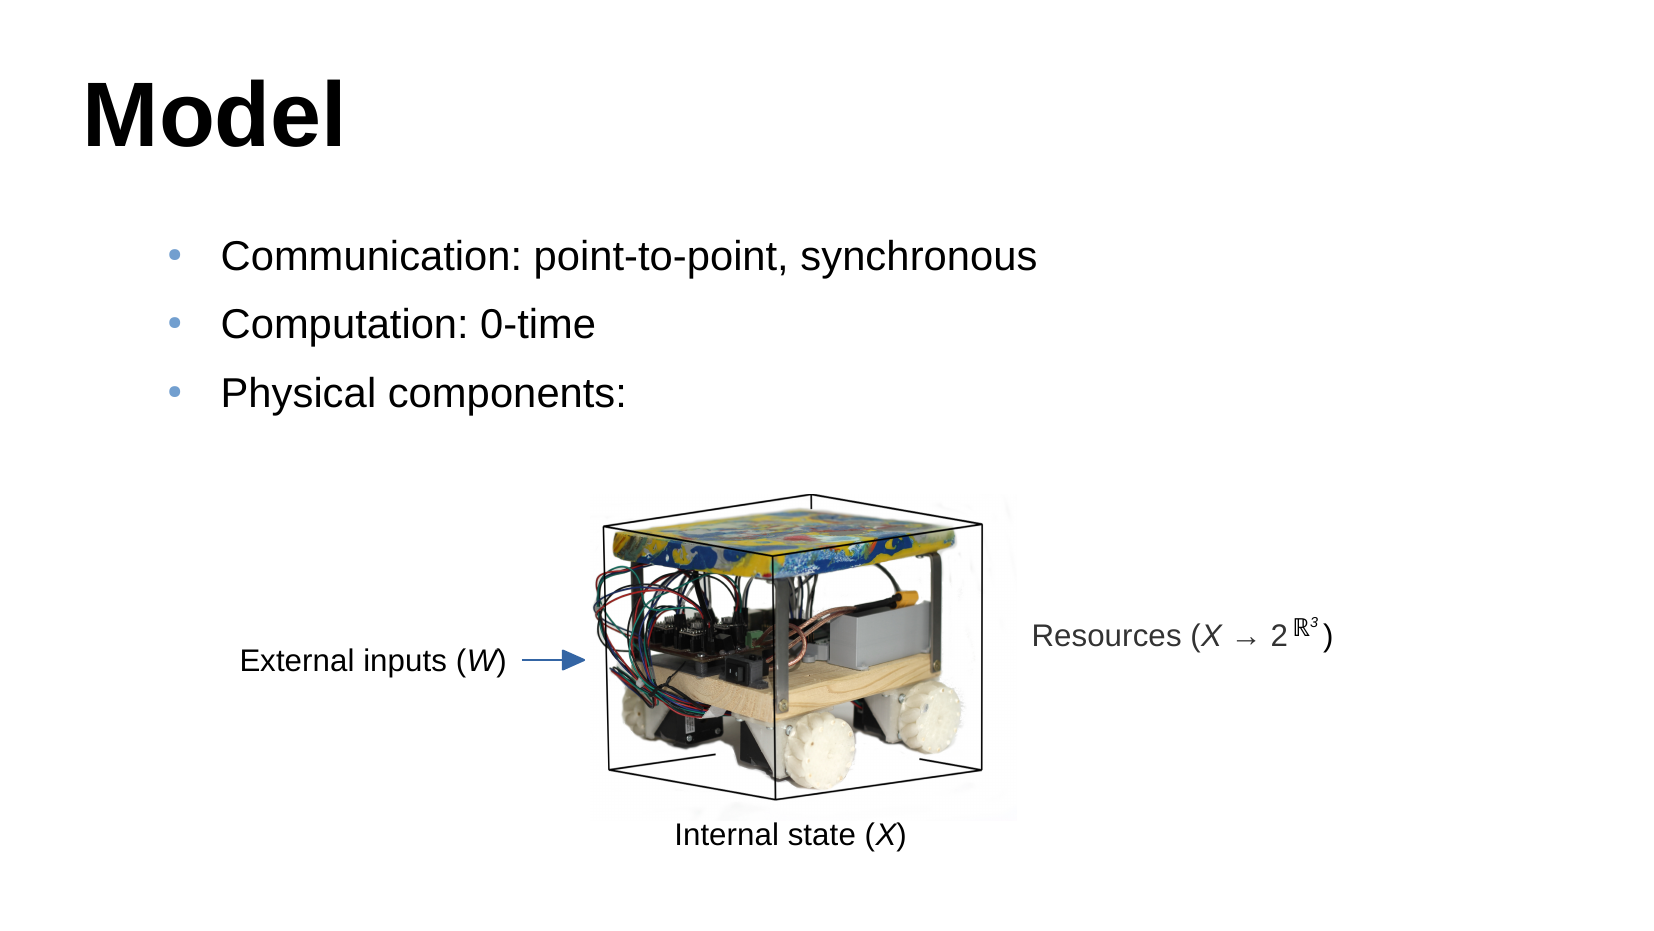

# Model
Communication: point-to-point, synchronous
Computation: 0-time
Physical components:
ℝ3
Resources (X → 2 )
External inputs (W)
Internal state (X)